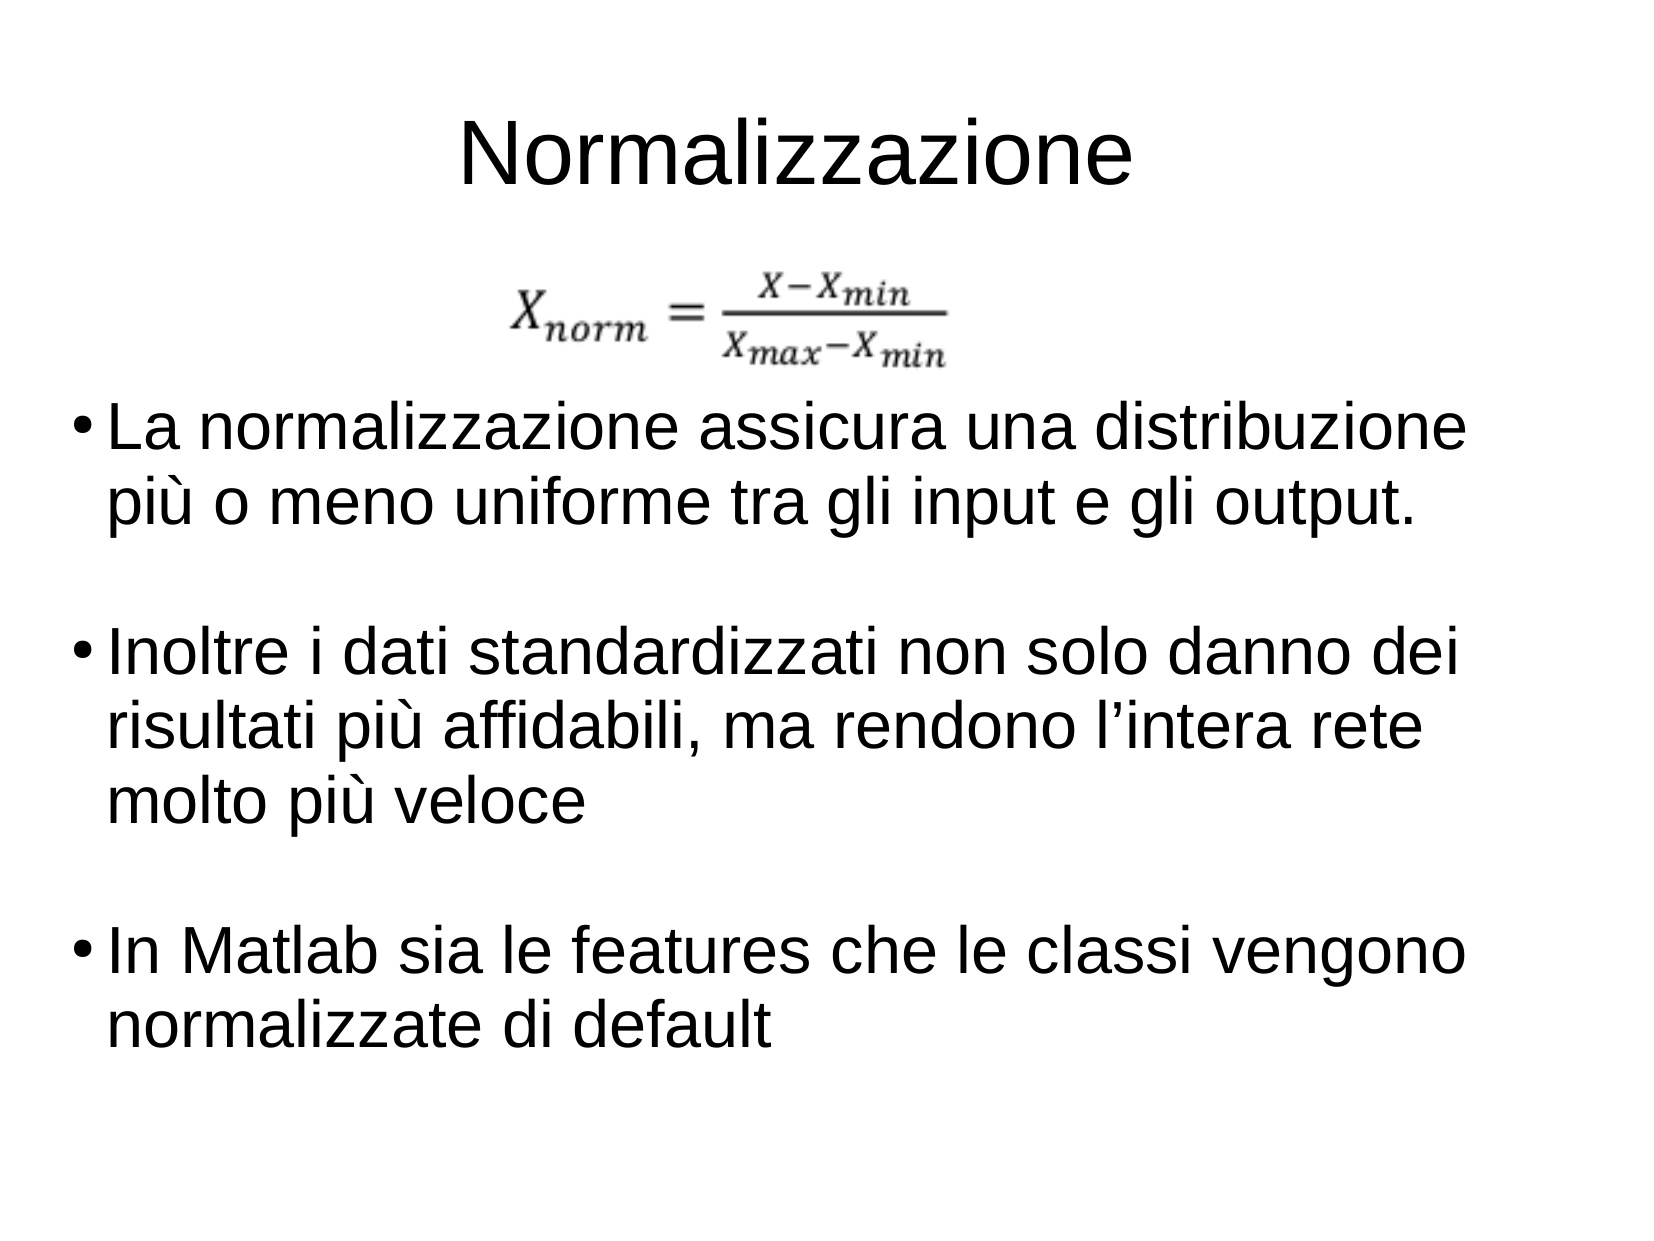

# Normalizzazione
La normalizzazione assicura una distribuzione più o meno uniforme tra gli input e gli output.
Inoltre i dati standardizzati non solo danno dei risultati più affidabili, ma rendono l’intera rete molto più veloce
In Matlab sia le features che le classi vengono normalizzate di default